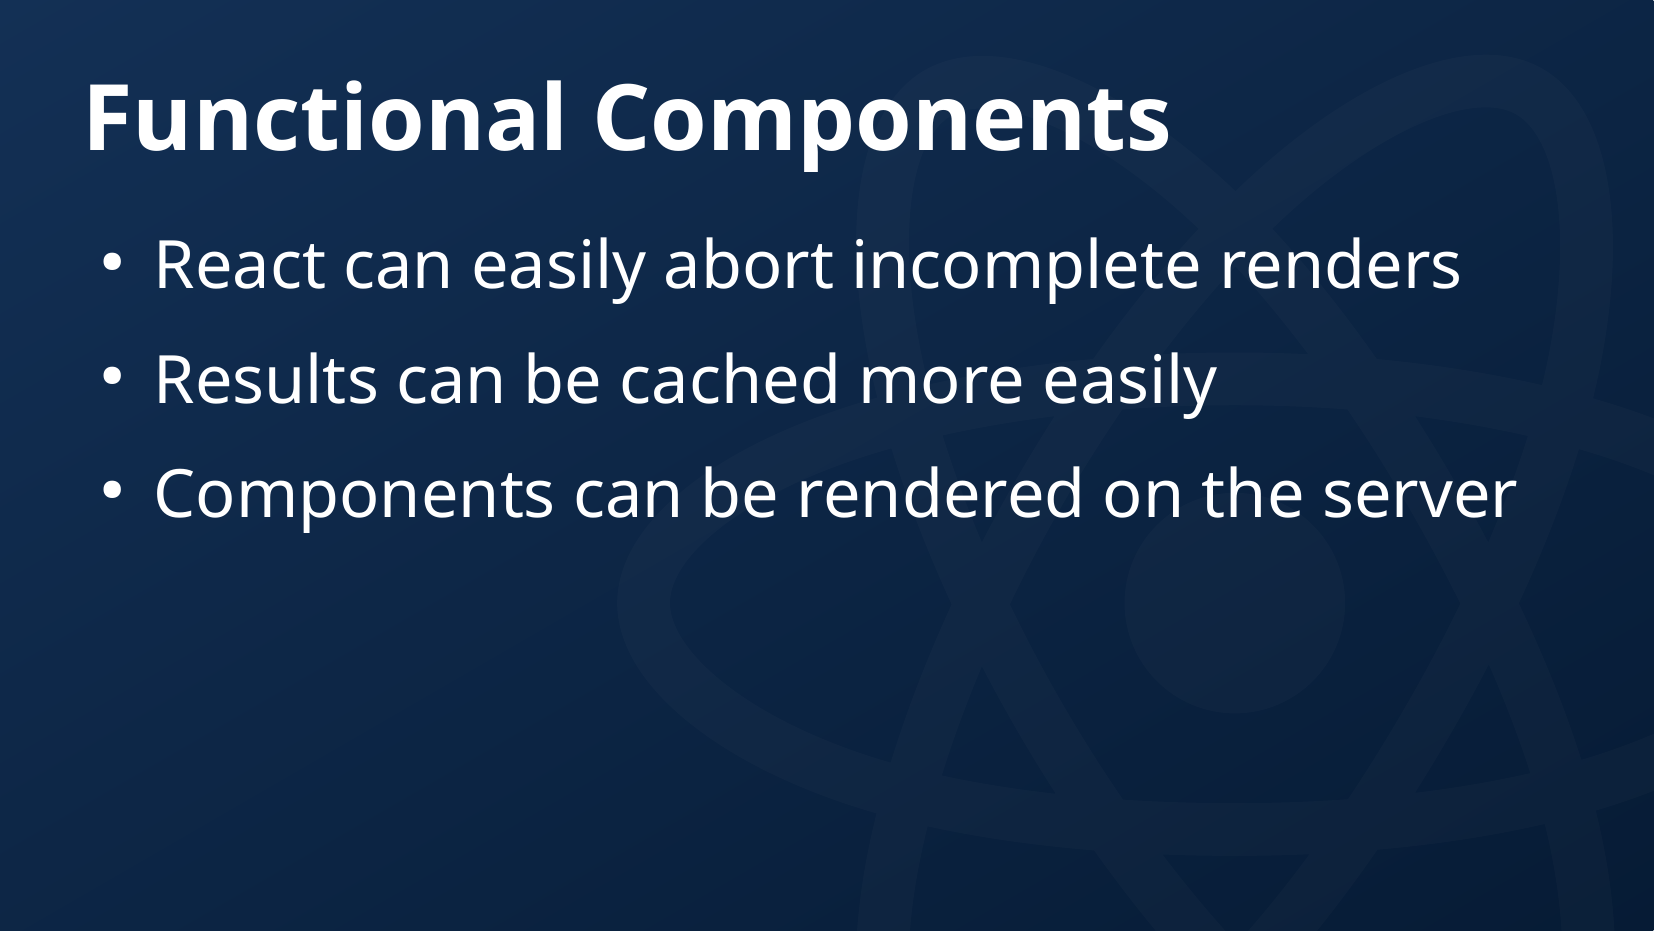

# Functional Components
React can easily abort incomplete renders
Results can be cached more easily
Components can be rendered on the server